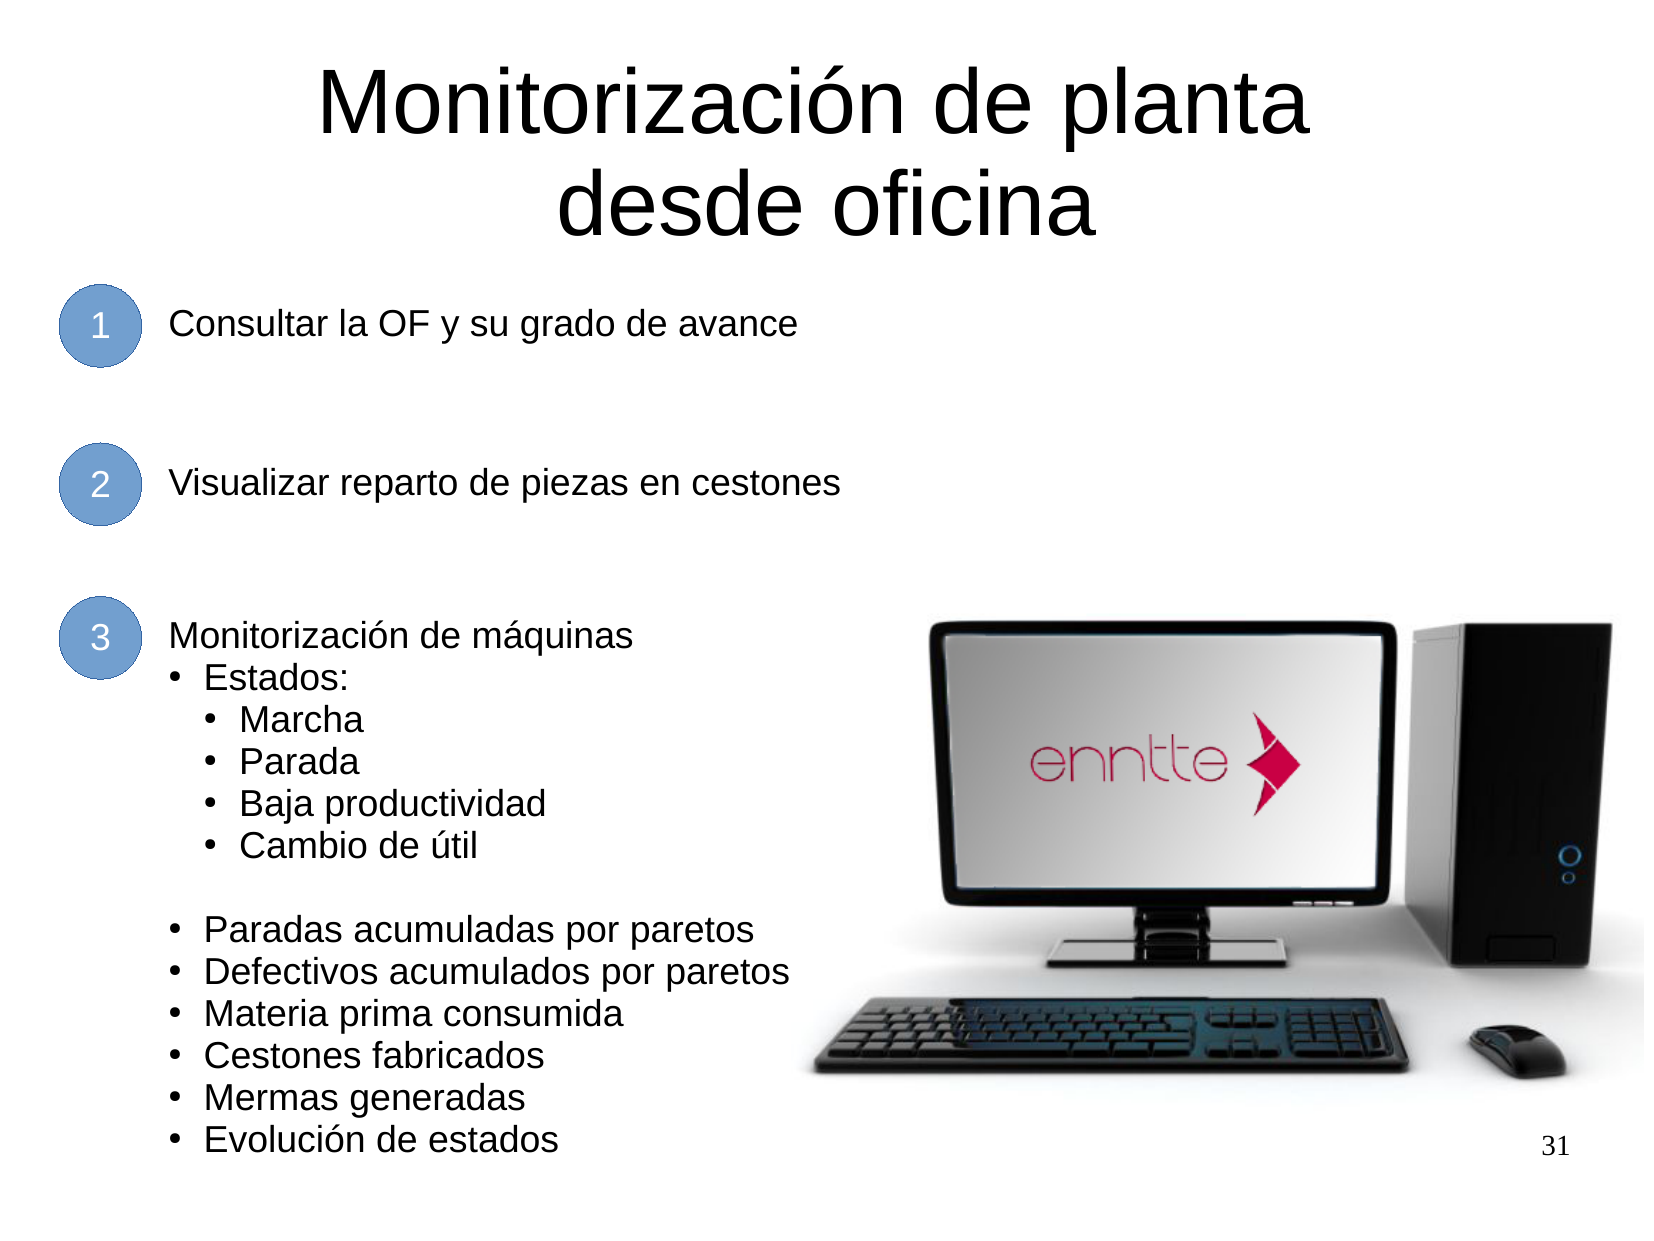

# Monitorización de planta desde oficina
1
1
Consultar la OF y su grado de avance
2
Visualizar reparto de piezas en cestones
3
Monitorización de máquinas
Estados:
Marcha
Parada
Baja productividad
Cambio de útil
Paradas acumuladas por paretos
Defectivos acumulados por paretos
Materia prima consumida
Cestones fabricados
Mermas generadas
Evolución de estados
31